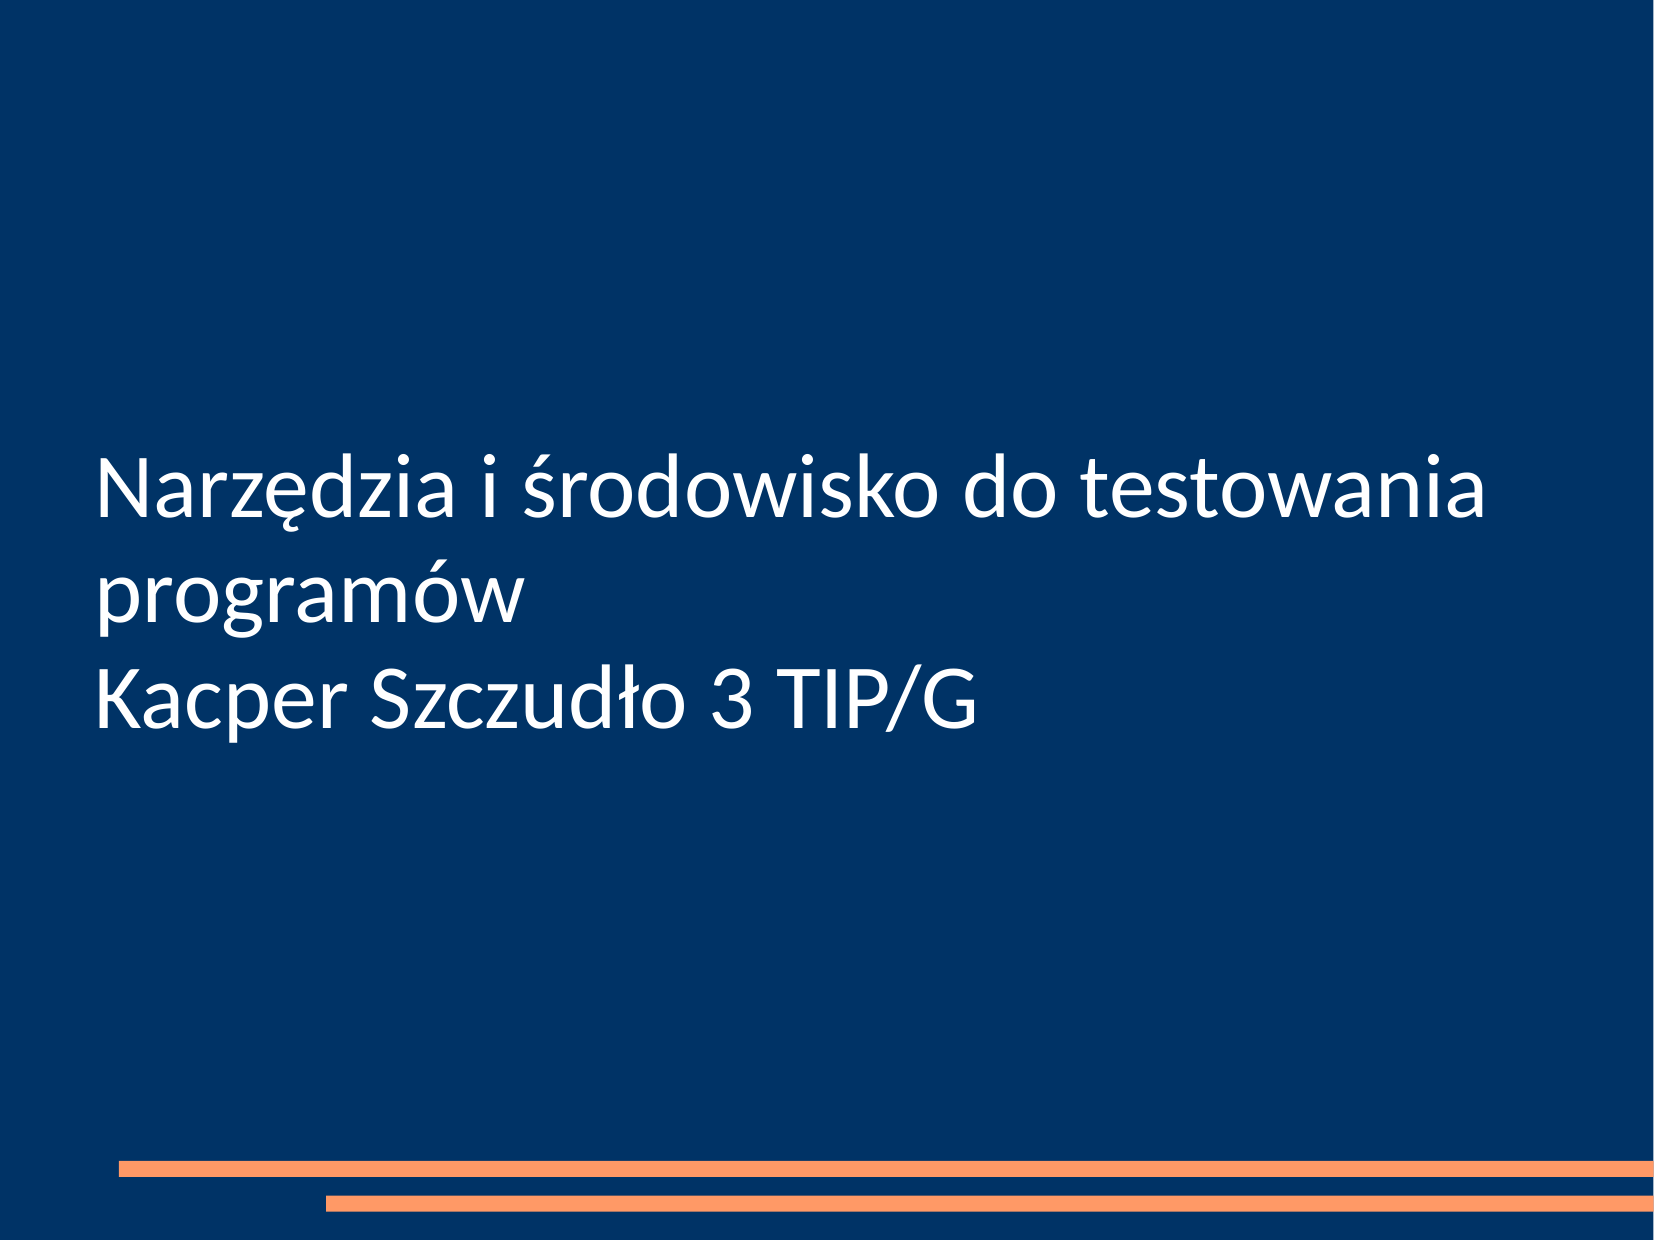

# Narzędzia i środowisko do testowania programów Kacper Szczudło 3 TIP/G